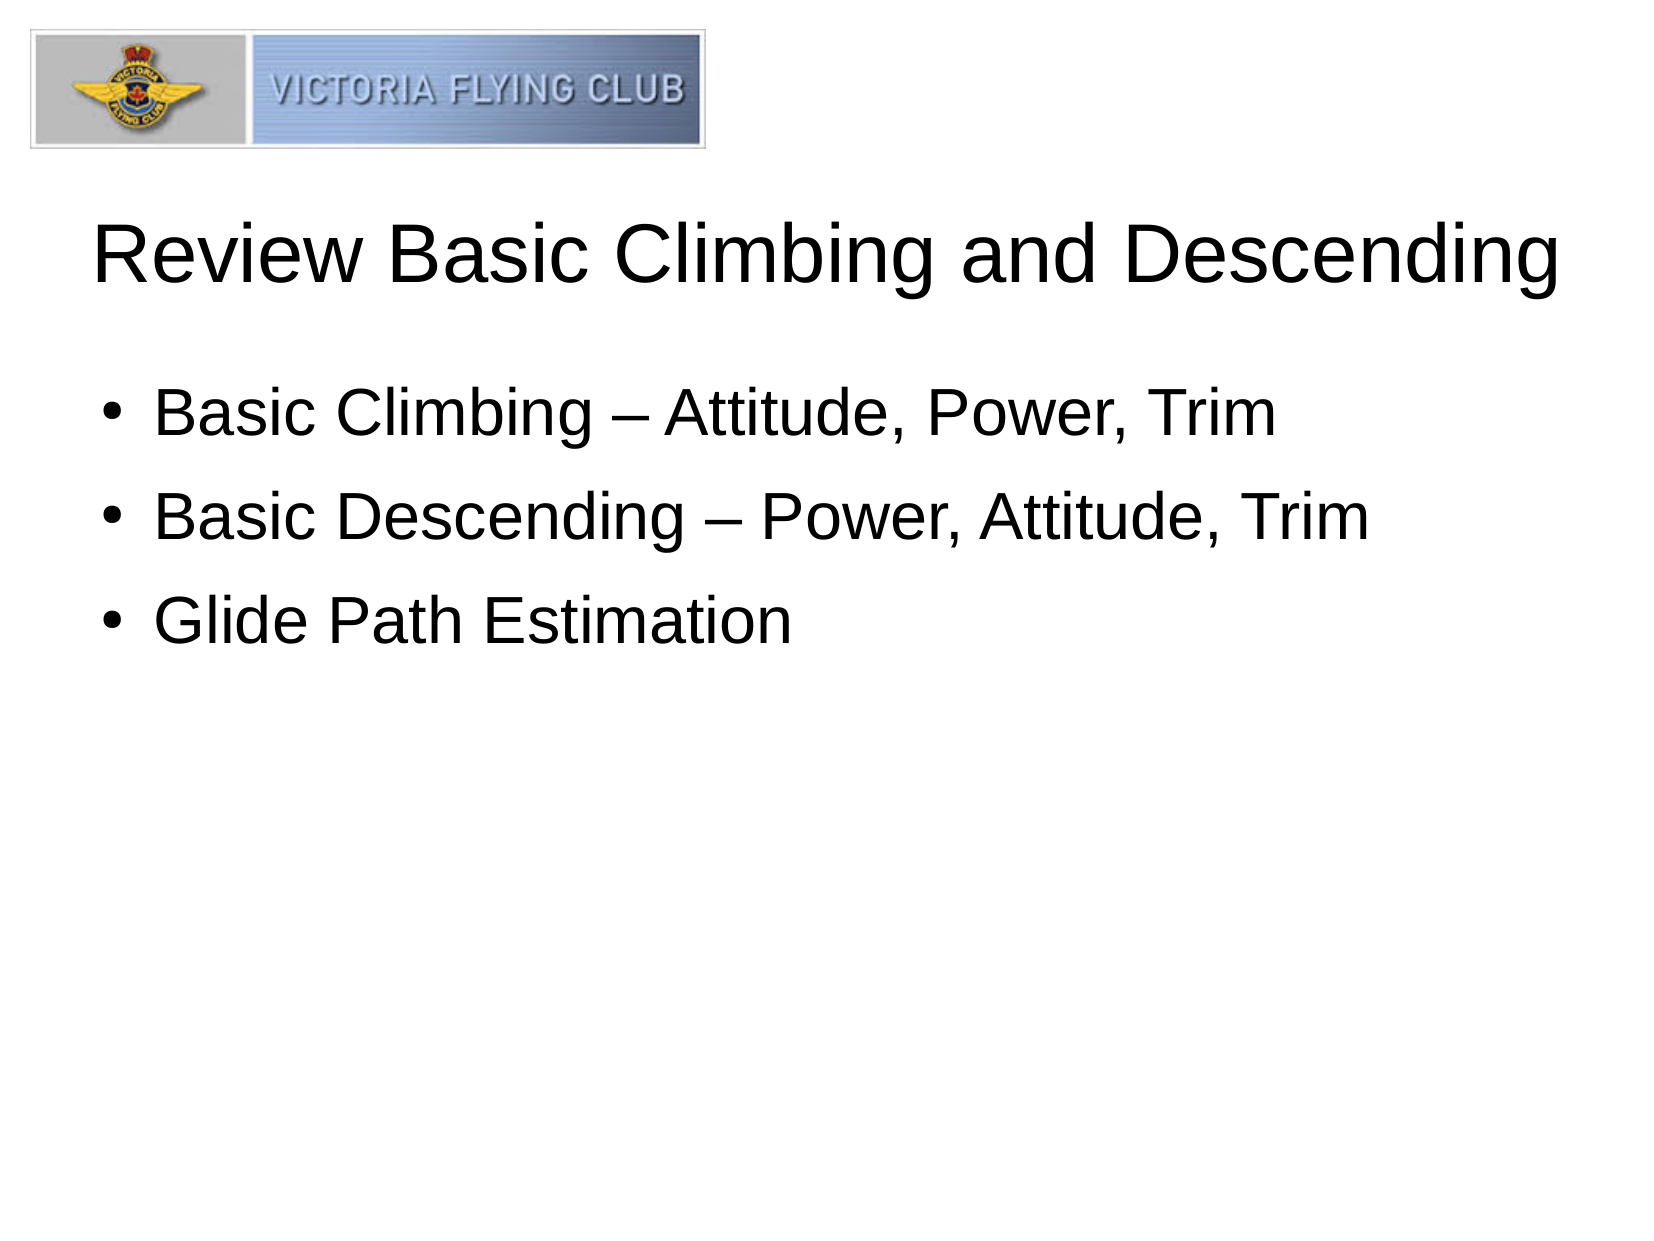

# Review Basic Climbing and Descending
Basic Climbing – Attitude, Power, Trim
Basic Descending – Power, Attitude, Trim
Glide Path Estimation